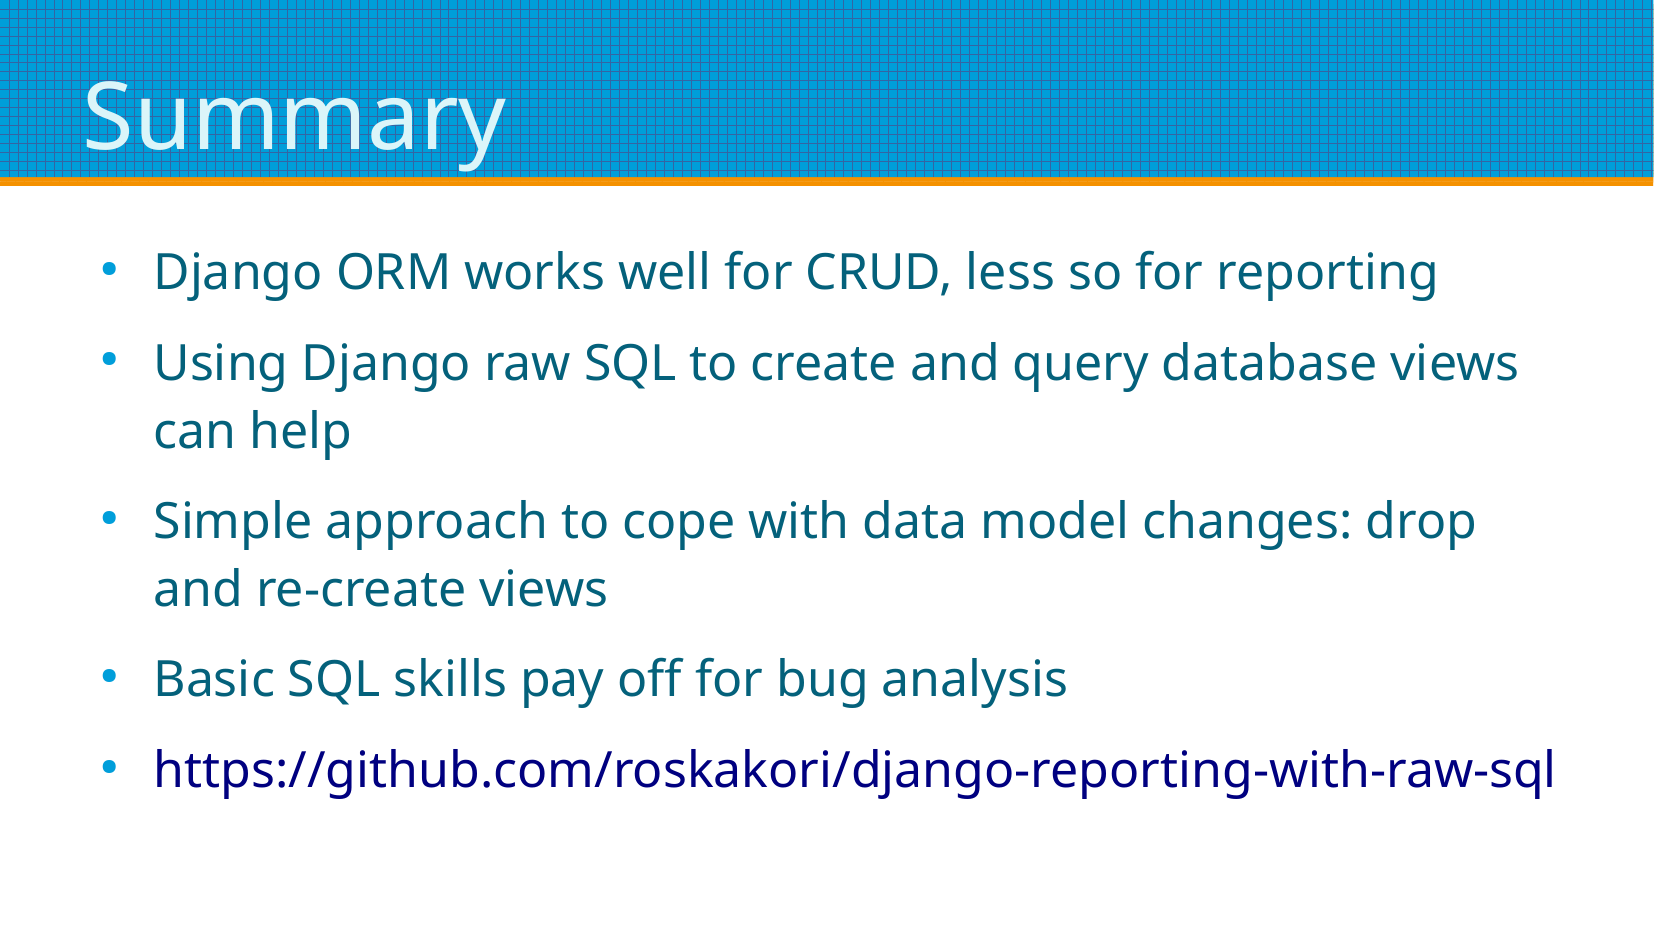

# Summary
Django ORM works well for CRUD, less so for reporting
Using Django raw SQL to create and query database views can help
Simple approach to cope with data model changes: drop and re-create views
Basic SQL skills pay off for bug analysis
https://github.com/roskakori/django-reporting-with-raw-sql